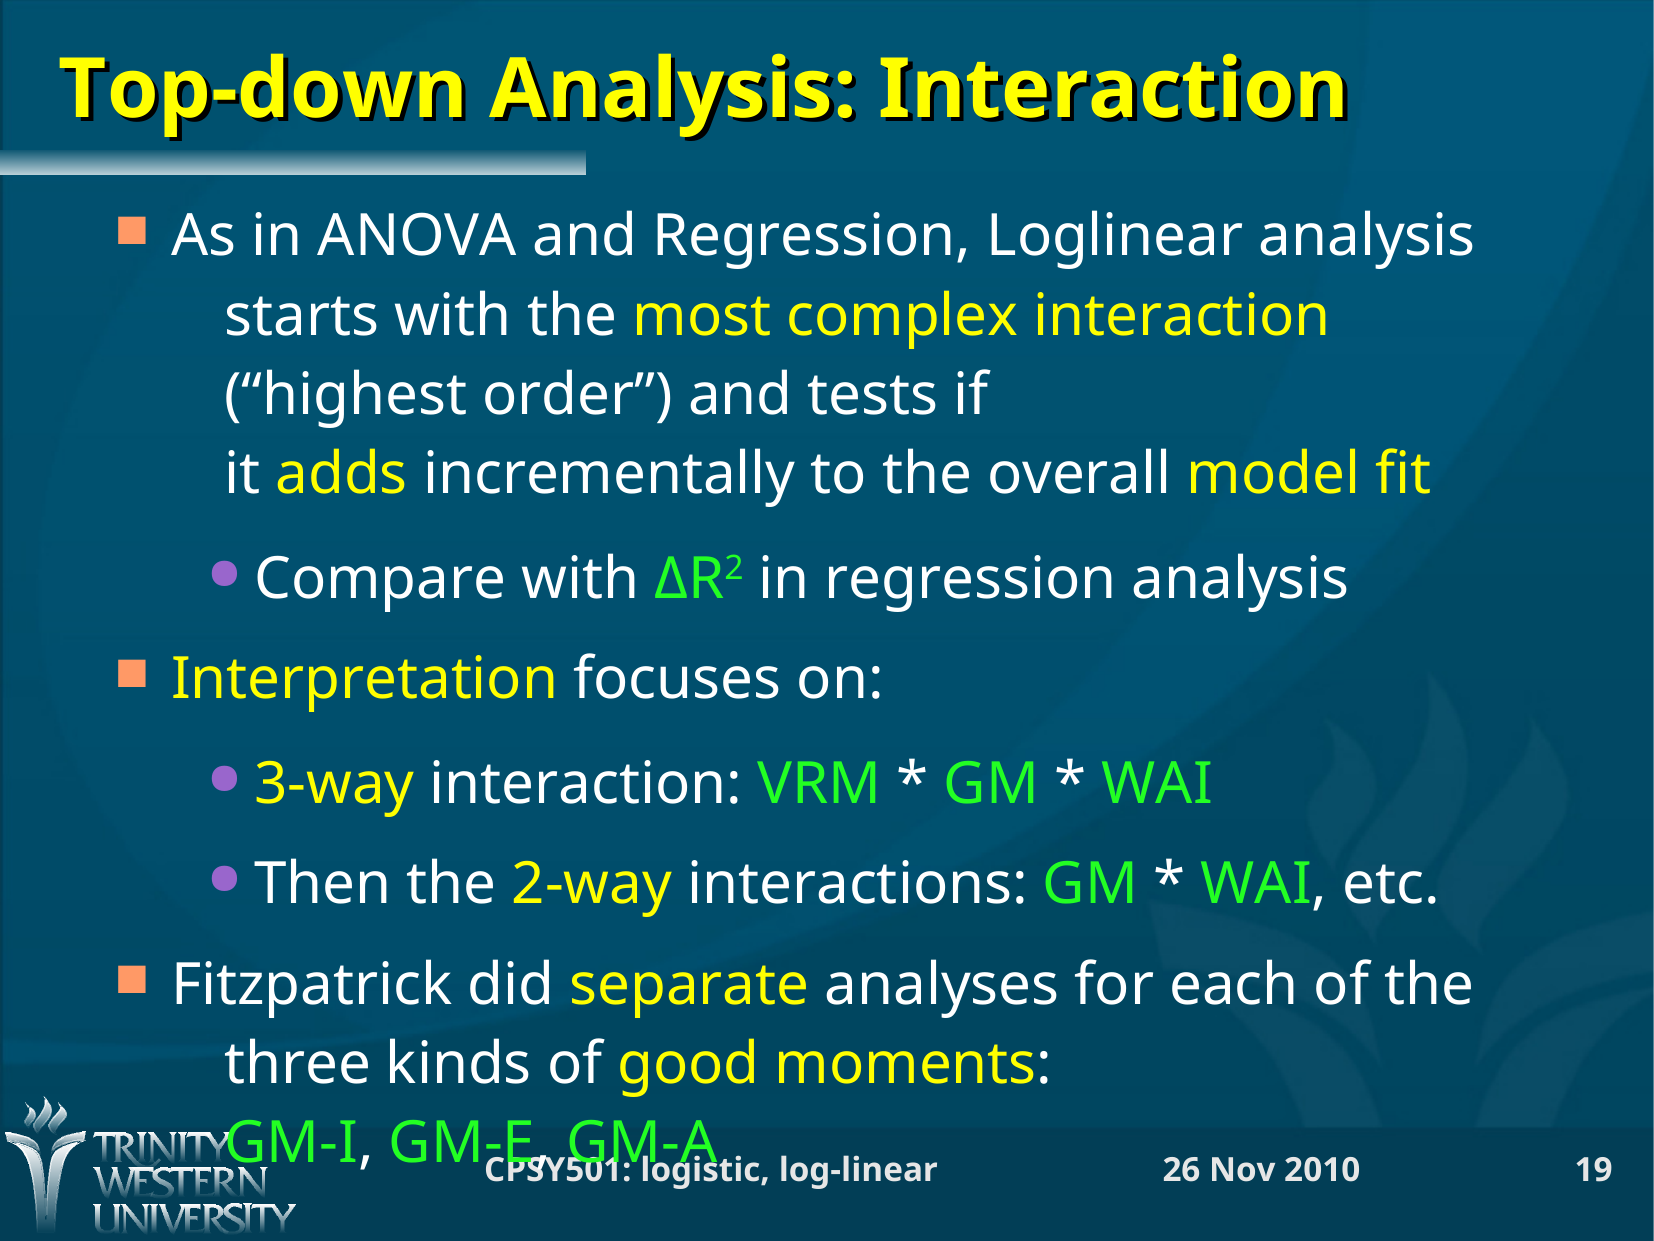

# Top-down Analysis: Interaction
As in ANOVA and Regression, Loglinear analysis starts with the most complex interaction (“highest order”) and tests if
it adds incrementally to the overall model fit
Compare with ΔR2 in regression analysis
Interpretation focuses on:
3-way interaction: VRM * GM * WAI
Then the 2-way interactions: GM * WAI, etc.
Fitzpatrick did separate analyses for each of the three kinds of good moments:
GM-I, GM-E, GM-A
CPSY501: logistic, log-linear
26 Nov 2010
19